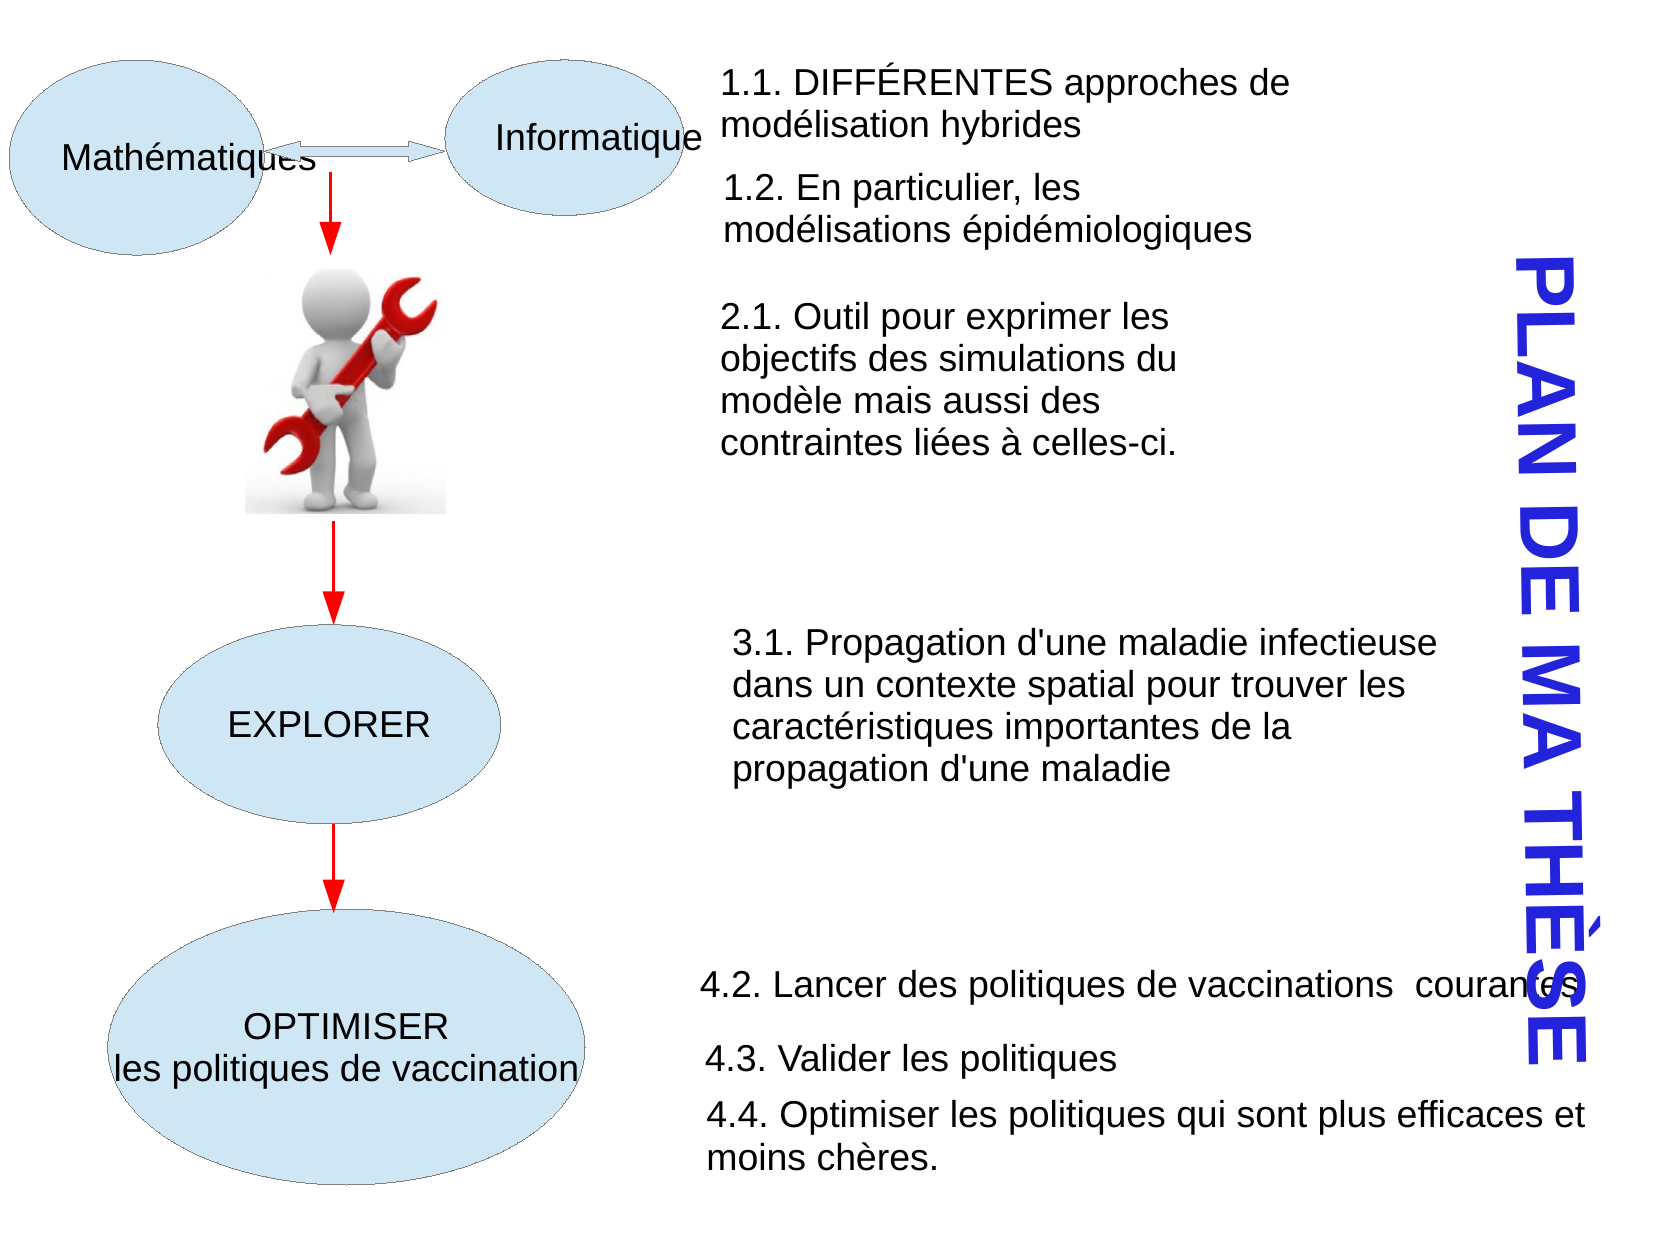

1.1. DIFFÉRENTES approches de modélisation hybrides
Mathématiques
Informatique
1.2. En particulier, les modélisations épidémiologiques
2.1. Outil pour exprimer les objectifs des simulations du modèle mais aussi des contraintes liées à celles-ci.
PLAN DE MA THÈSE
3.1. Propagation d'une maladie infectieuse
dans un contexte spatial pour trouver les caractéristiques importantes de la propagation d'une maladie
EXPLORER
OPTIMISER
les politiques de vaccination
4.2. Lancer des politiques de vaccinations courantes
4.3. Valider les politiques
4.4. Optimiser les politiques qui sont plus efficaces et moins chères.